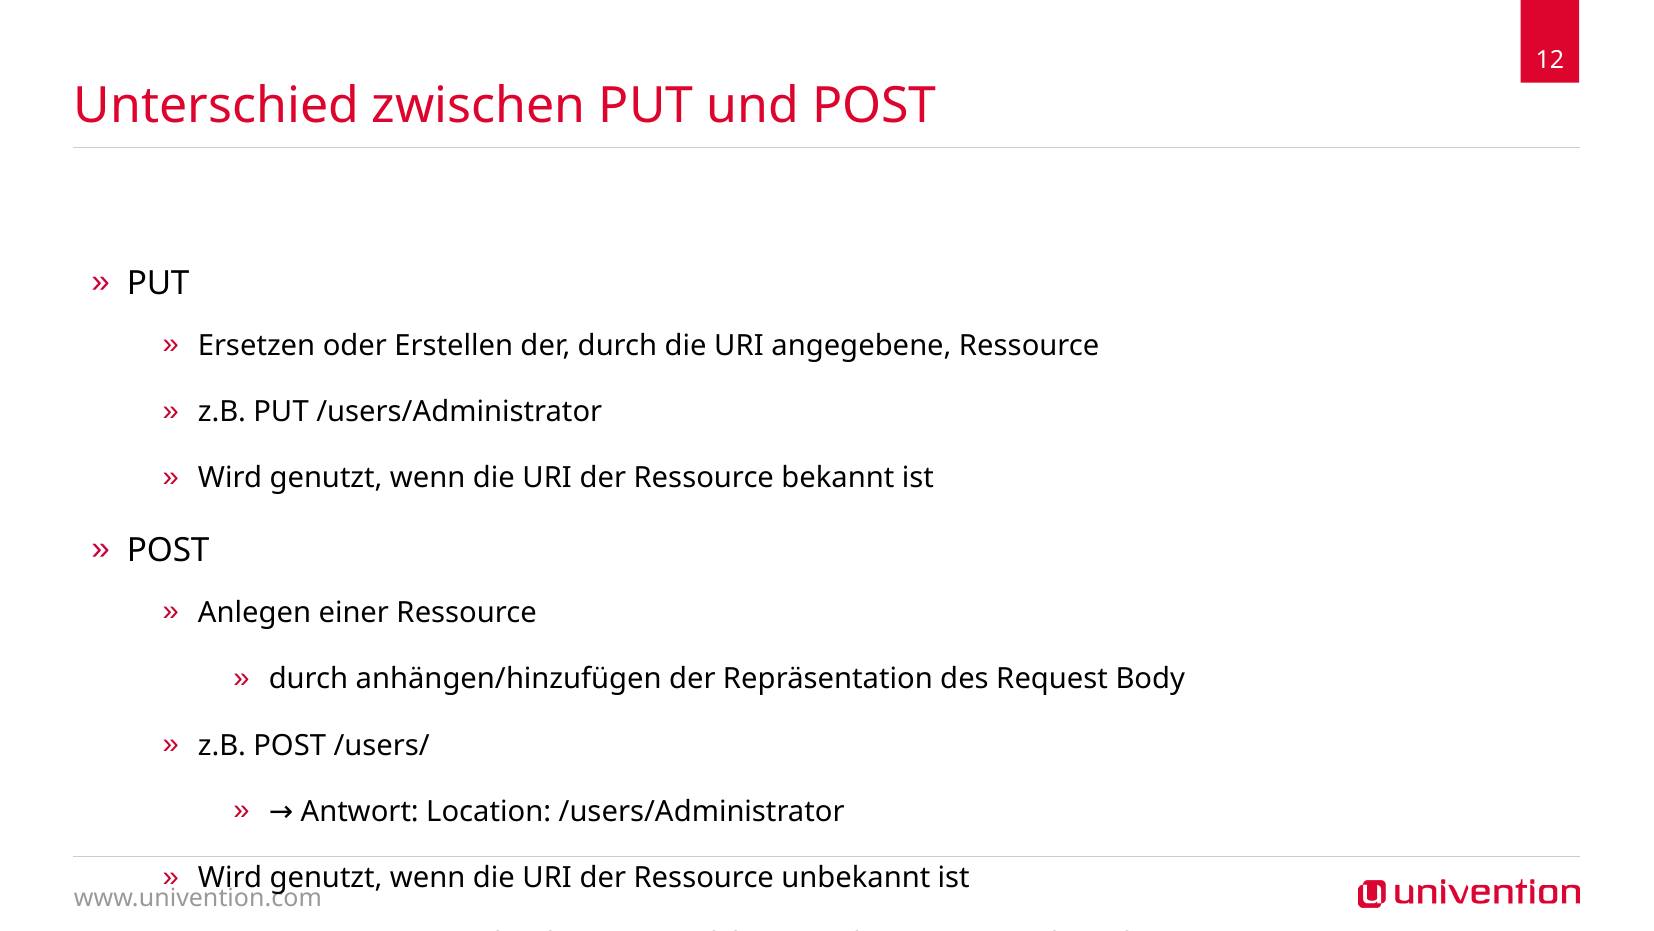

# Unterschied zwischen PUT und POST
PUT
Ersetzen oder Erstellen der, durch die URI angegebene, Ressource
z.B. PUT /users/Administrator
Wird genutzt, wenn die URI der Ressource bekannt ist
POST
Anlegen einer Ressource
durch anhängen/hinzufügen der Repräsentation des Request Body
z.B. POST /users/
→ Antwort: Location: /users/Administrator
Wird genutzt, wenn die URI der Ressource unbekannt ist
Der Server entscheidet unter welcher URI die Ressource danach existiert